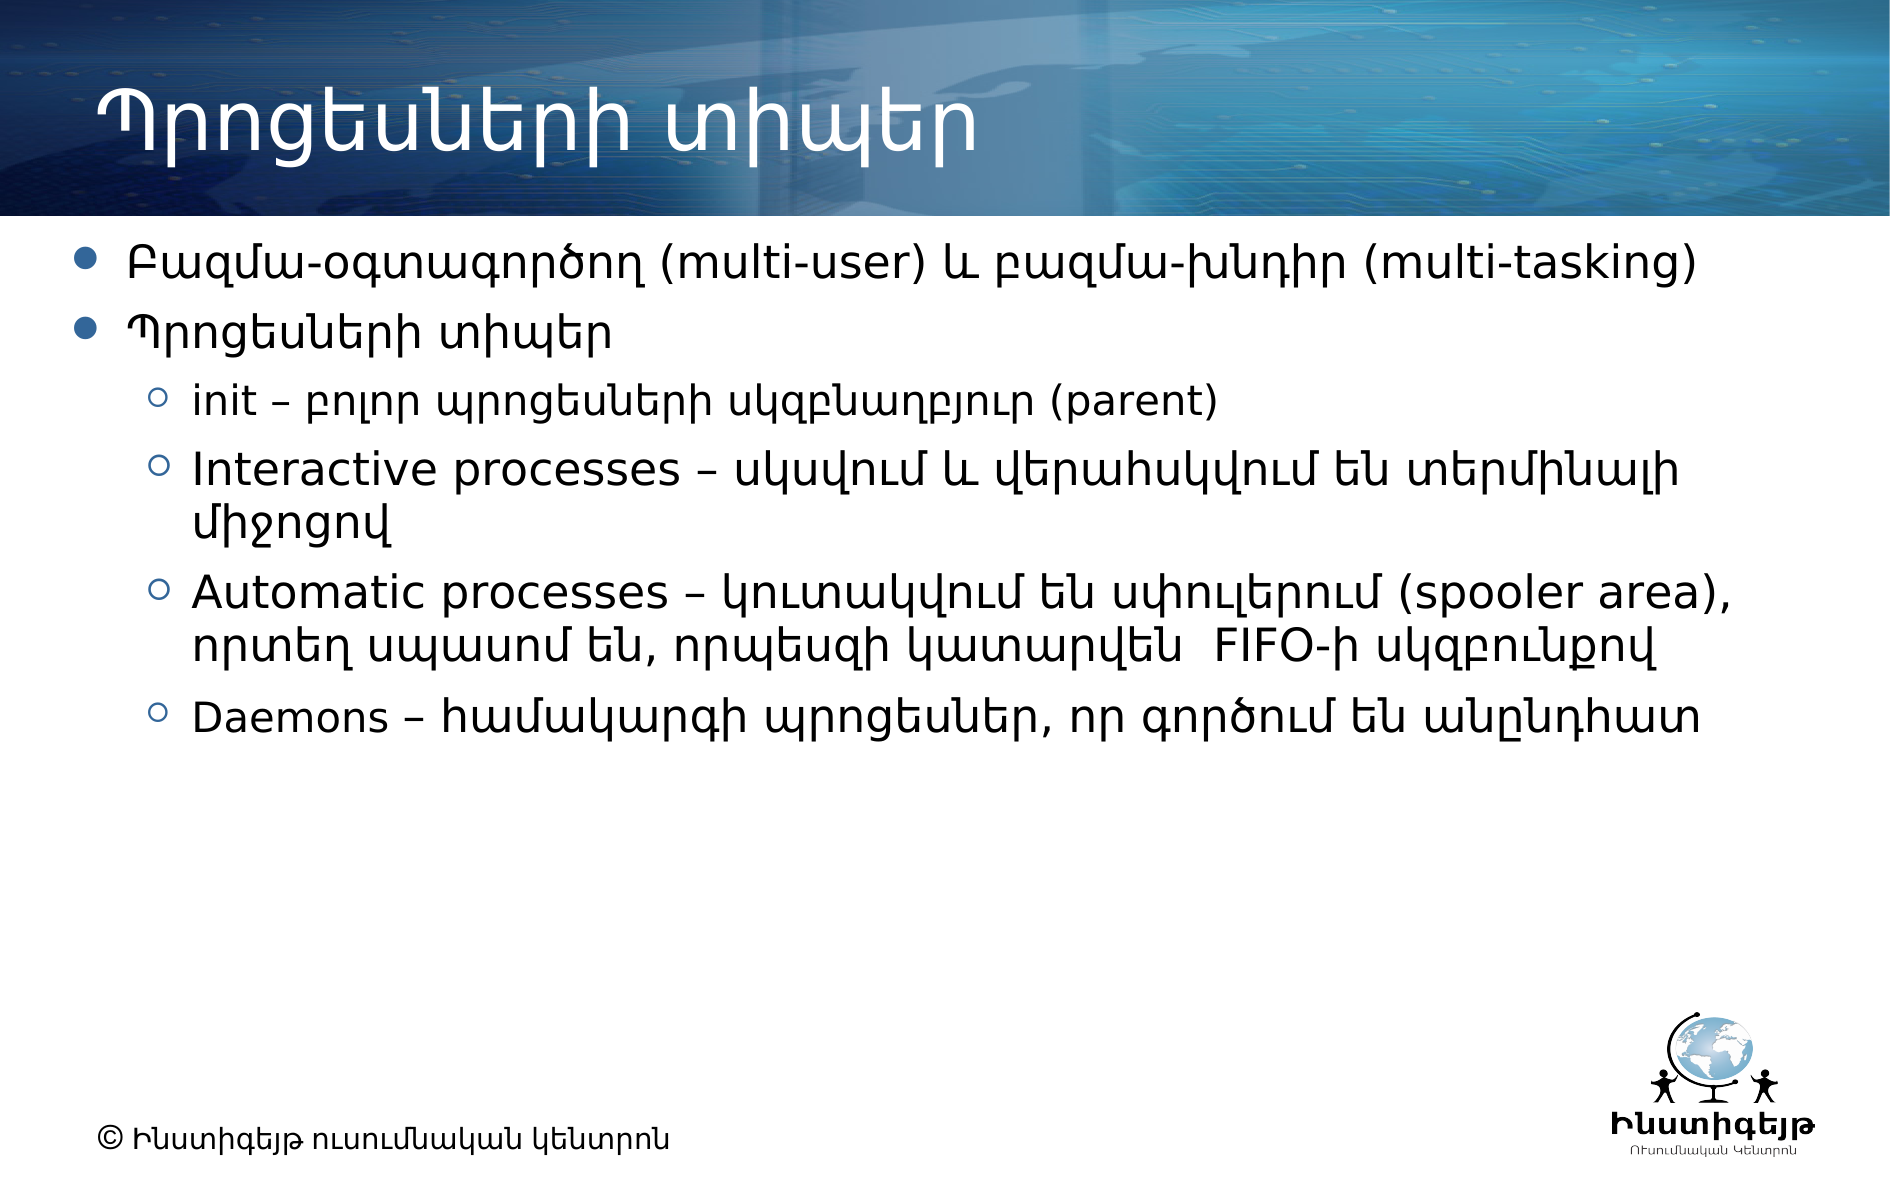

Պրոցեսների տիպեր
# Բազմա-օգտագործող (multi-user) և բազմա-խնդիր (multi-tasking)
Պրոցեսների տիպեր
init – բոլոր պրոցեսների սկզբնաղբյուր (parent)
Interactive processes – սկսվում և վերահսկվում են տերմինալի միջոցով
Automatic processes – կուտակվում են սփուլերում (spooler area), որտեղ սպասոմ են, որպեսզի կատարվեն FIFO-ի սկզբունքով
Daemons – համակարգի պրոցեսներ, որ գործում են անընդհատ